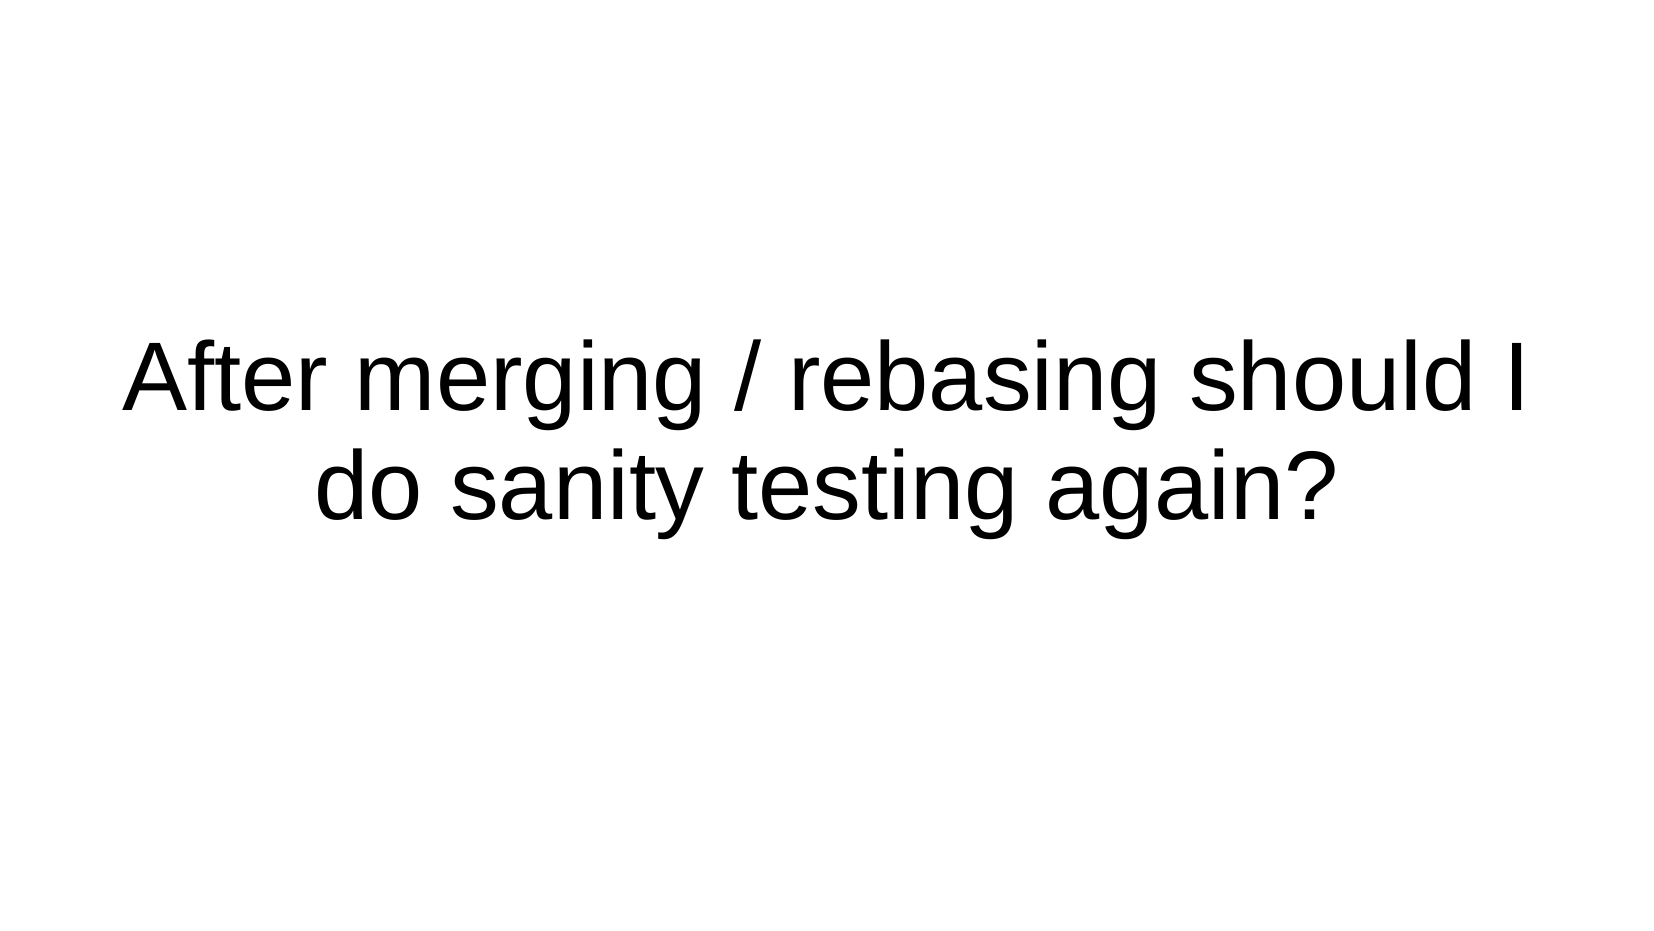

# After merging / rebasing should I do sanity testing again?